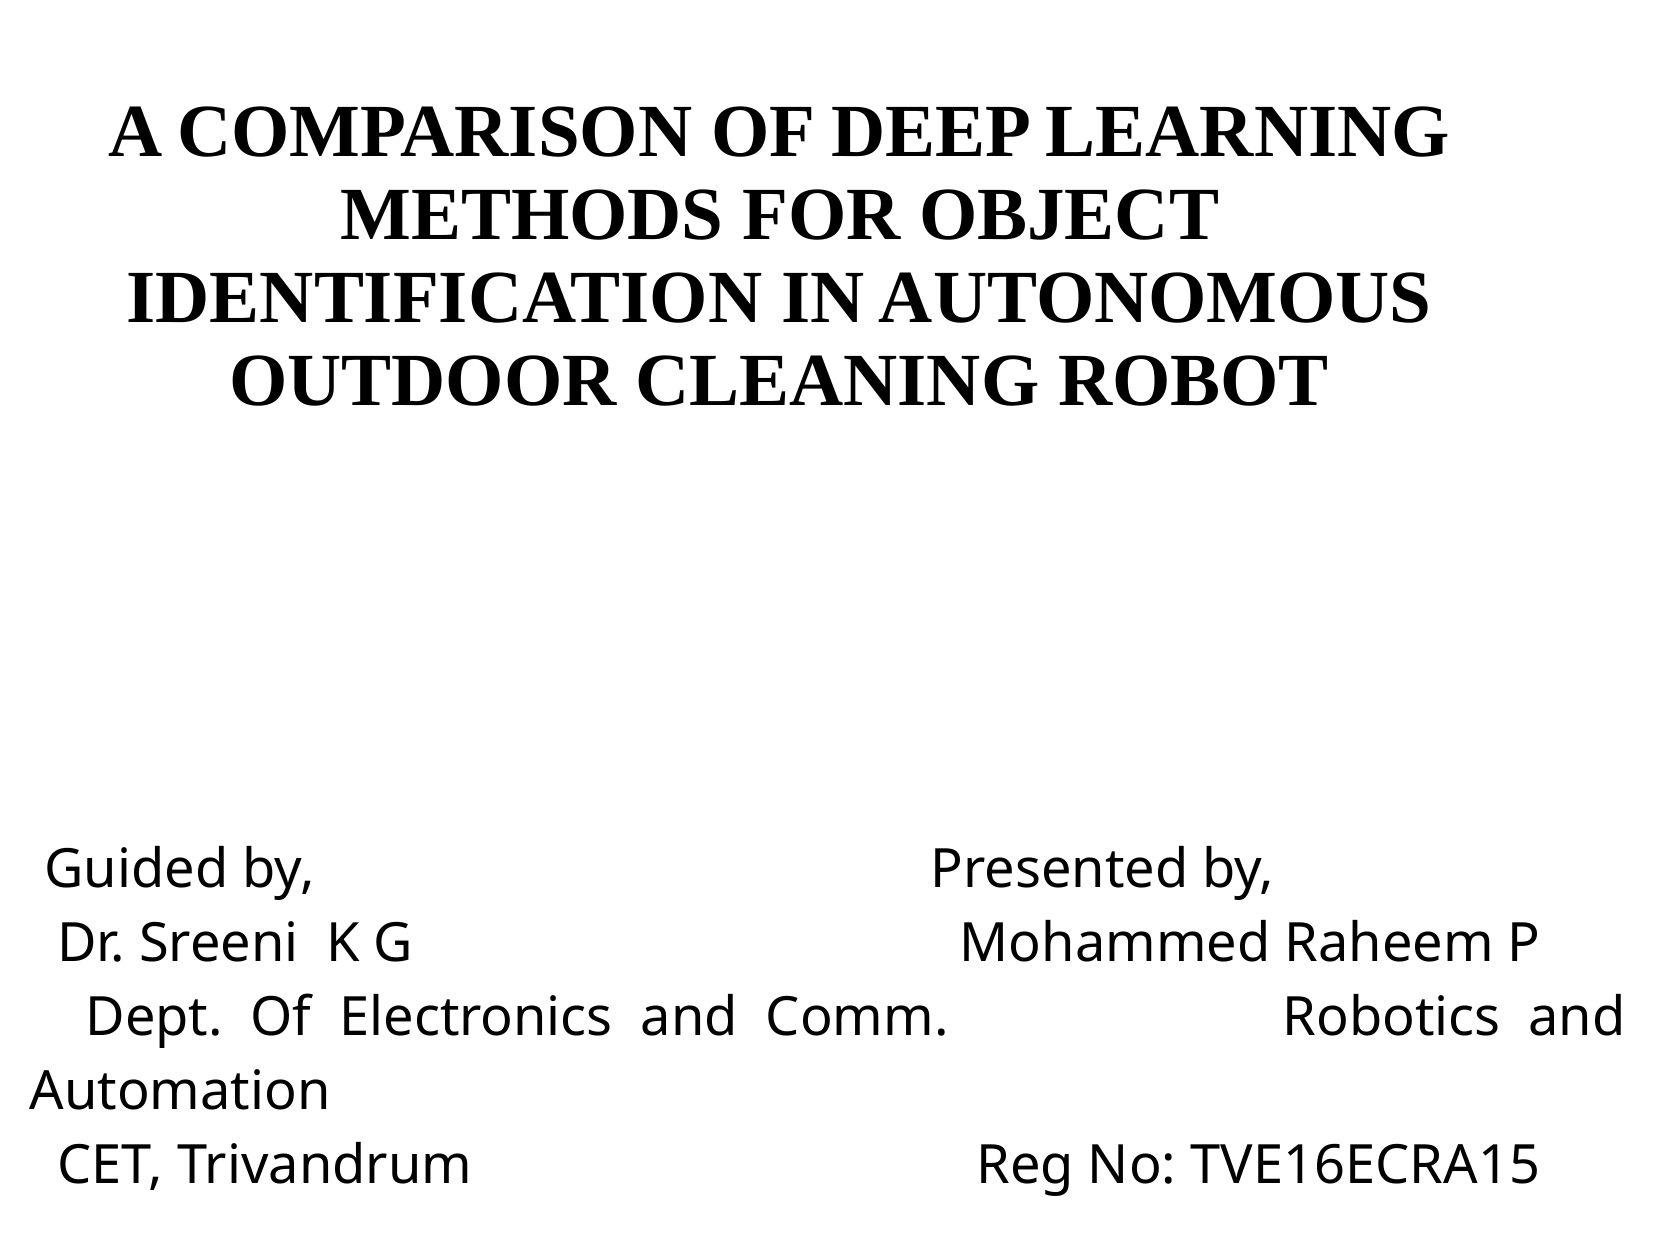

# A COMPARISON OF DEEP LEARNING METHODS FOR OBJECT IDENTIFICATION IN AUTONOMOUS OUTDOOR CLEANING ROBOT
 Guided by, Presented by,
 Dr. Sreeni K G Mohammed Raheem P
 Dept. Of Electronics and Comm. Robotics and Automation
 CET, Trivandrum Reg No: TVE16ECRA15